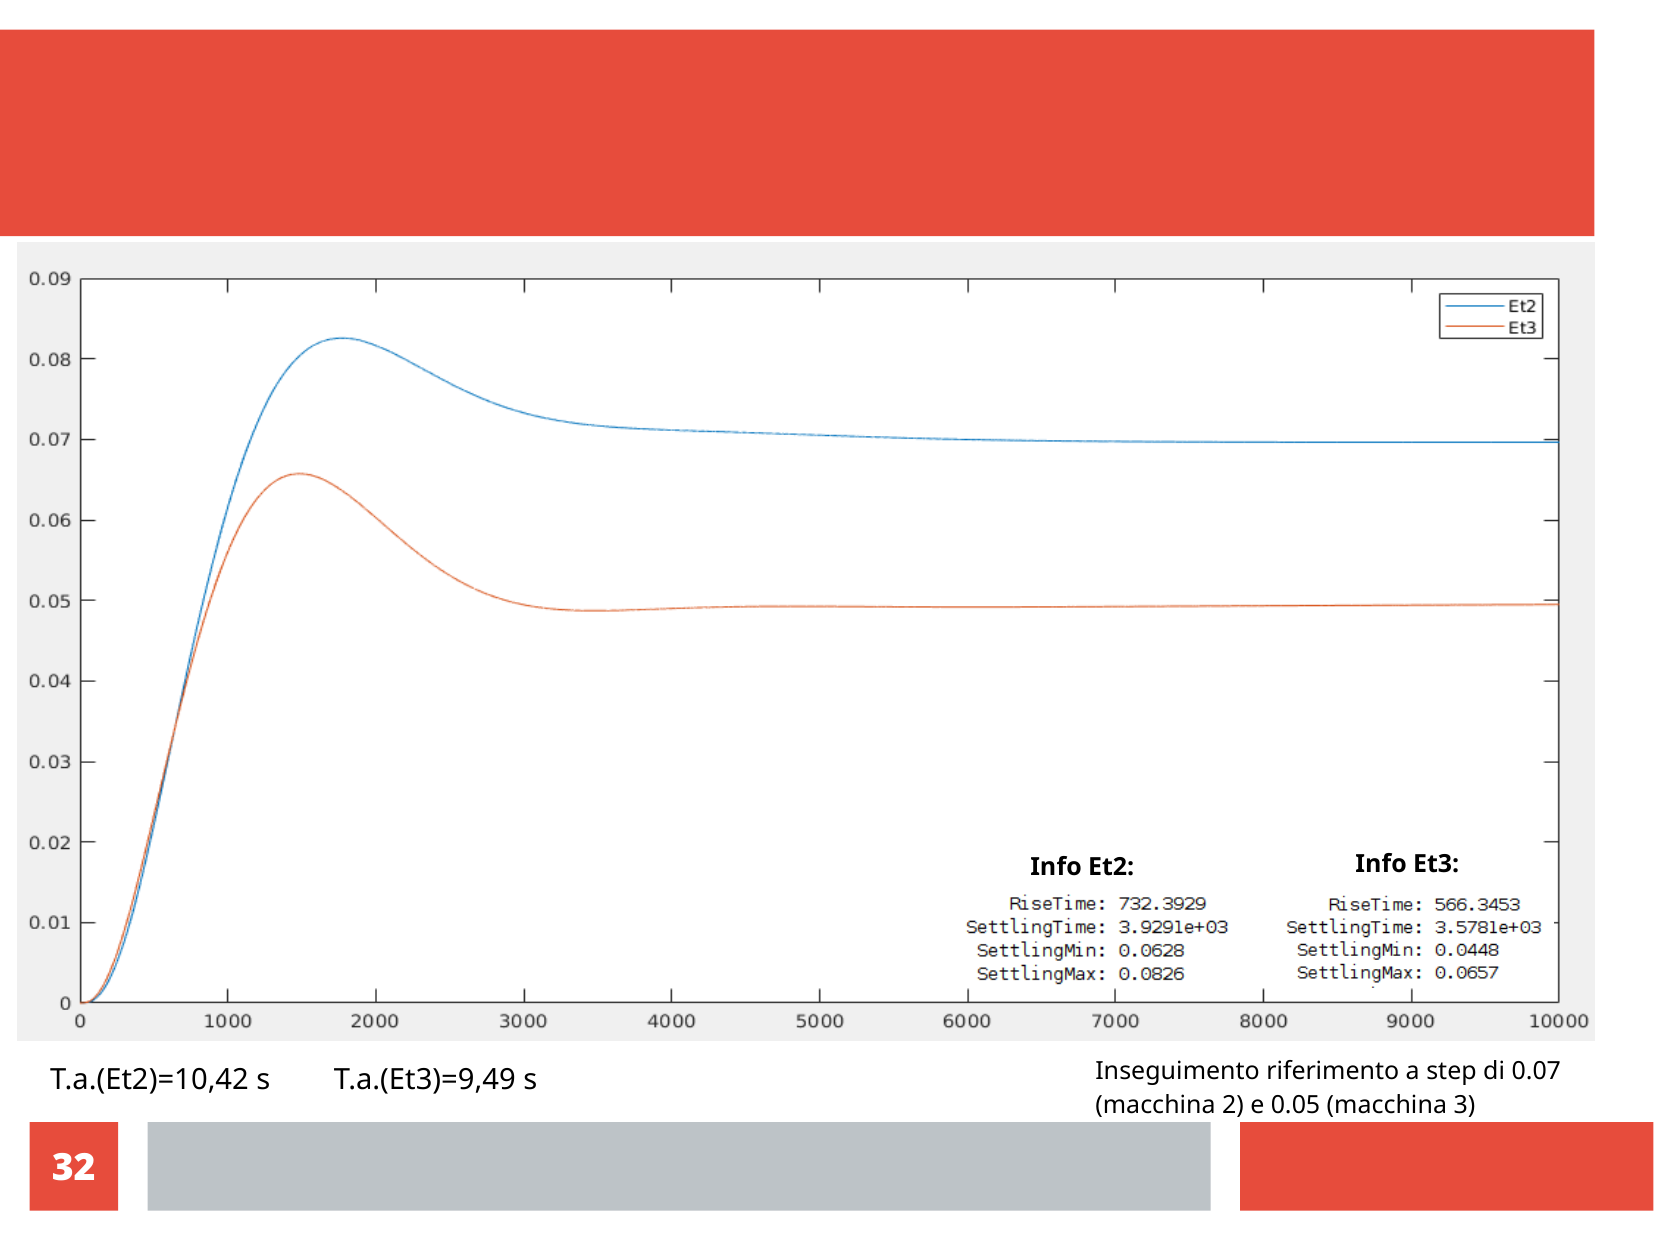

Macchina 2
Macchina 3
Info Et3:
Info Et2:
Inseguimento riferimento a step di 0.07 (macchina 2) e 0.05 (macchina 3)
T.a.(Et2)=10,42 s
T.a.(Et3)=9,49 s
32